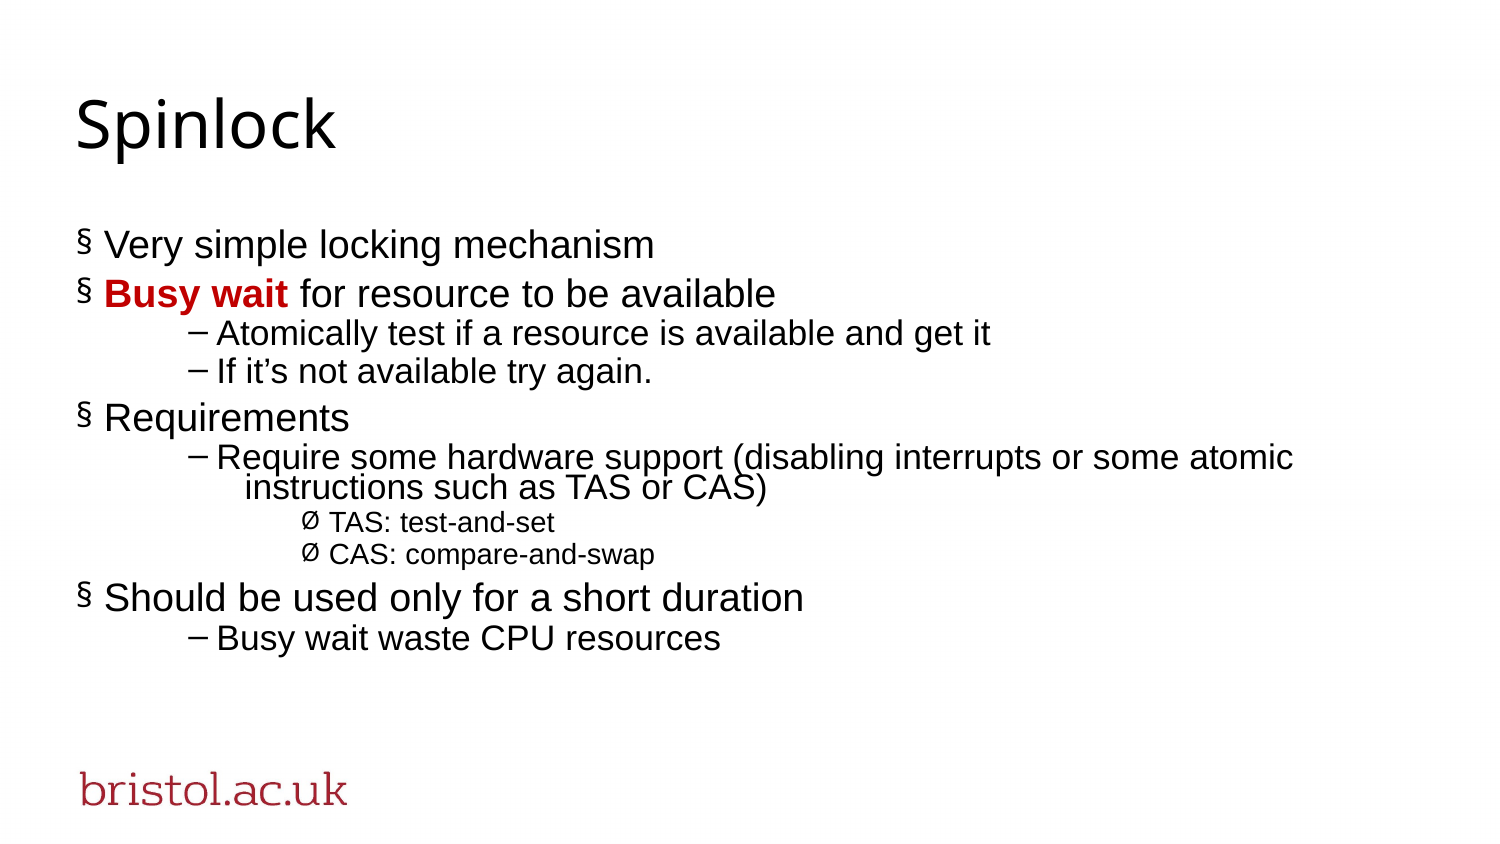

# Spinlock
Very simple locking mechanism
Busy wait for resource to be available
Atomically test if a resource is available and get it
If it’s not available try again.
Requirements
Require some hardware support (disabling interrupts or some atomic instructions such as TAS or CAS)
TAS: test-and-set
CAS: compare-and-swap
Should be used only for a short duration
Busy wait waste CPU resources